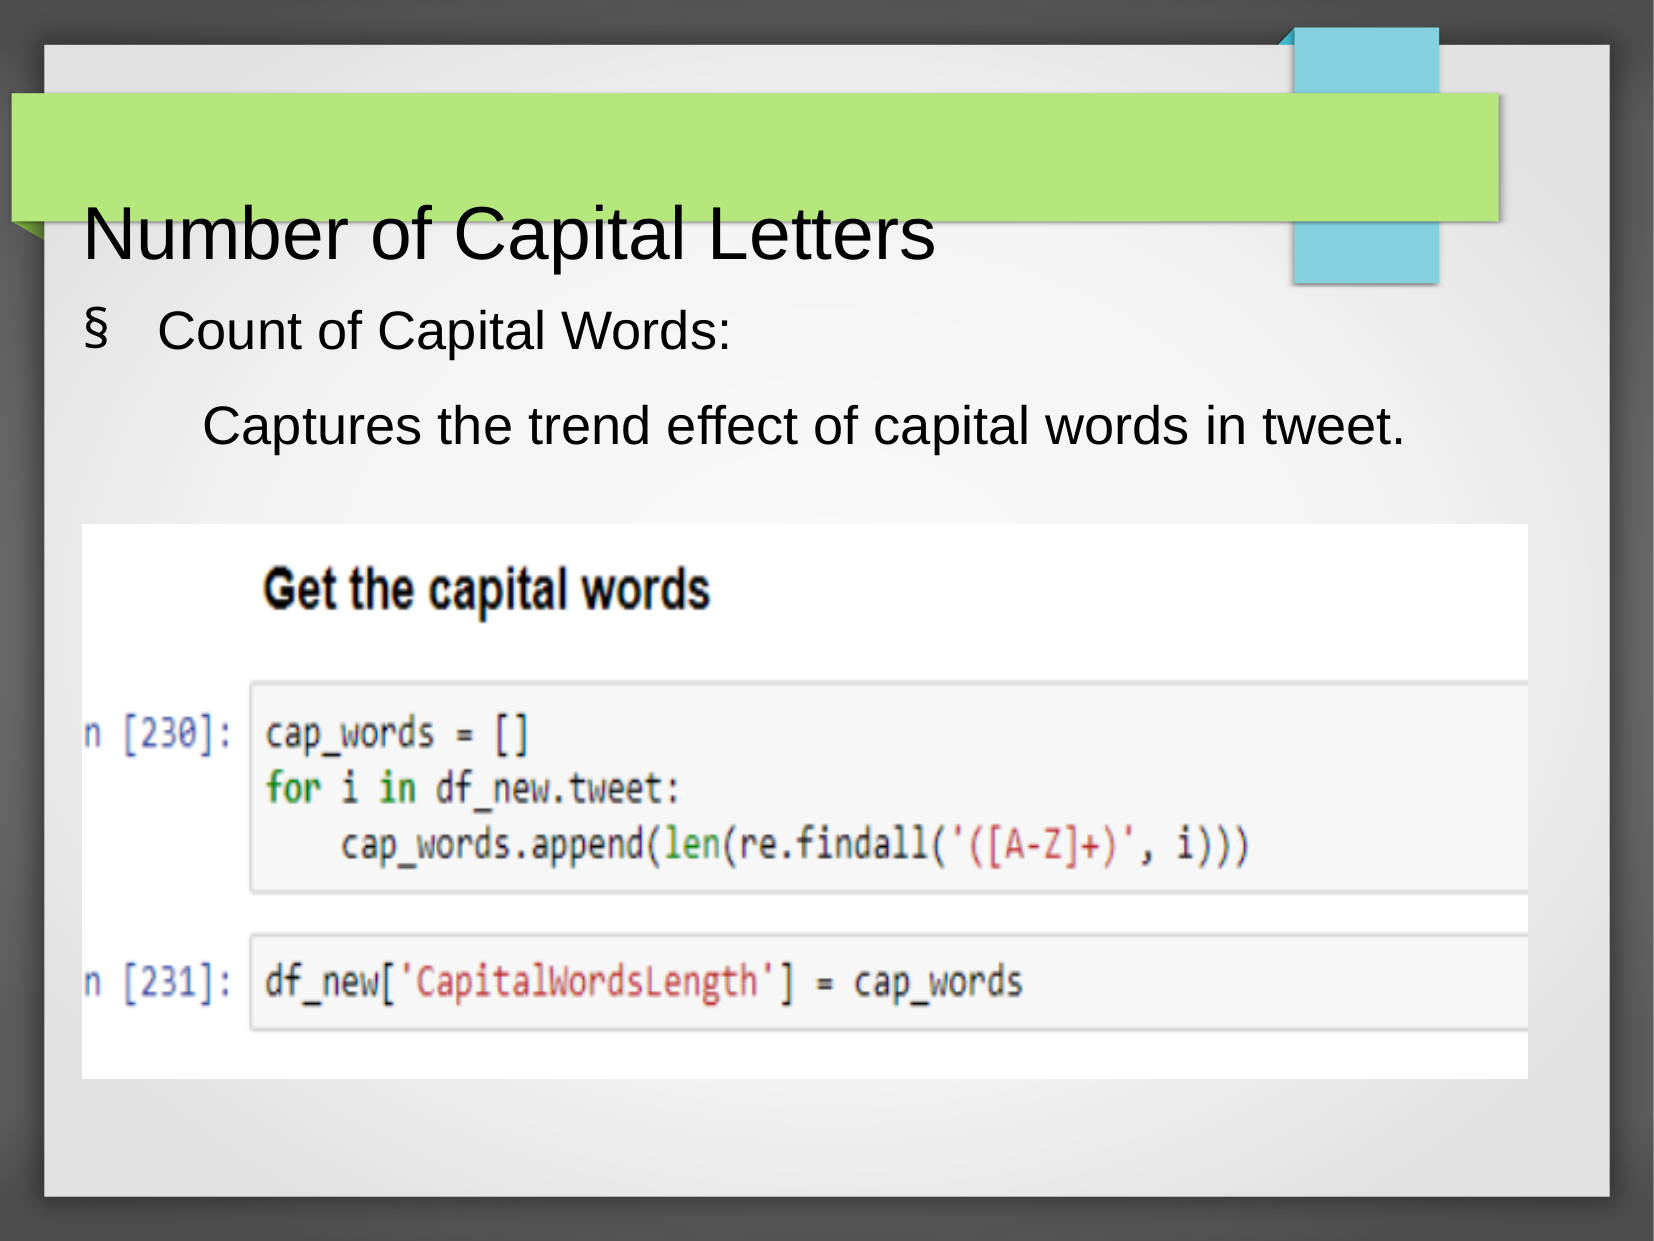

# Number of Capital Letters
Count of Capital Words:
 Captures the trend effect of capital words in tweet.